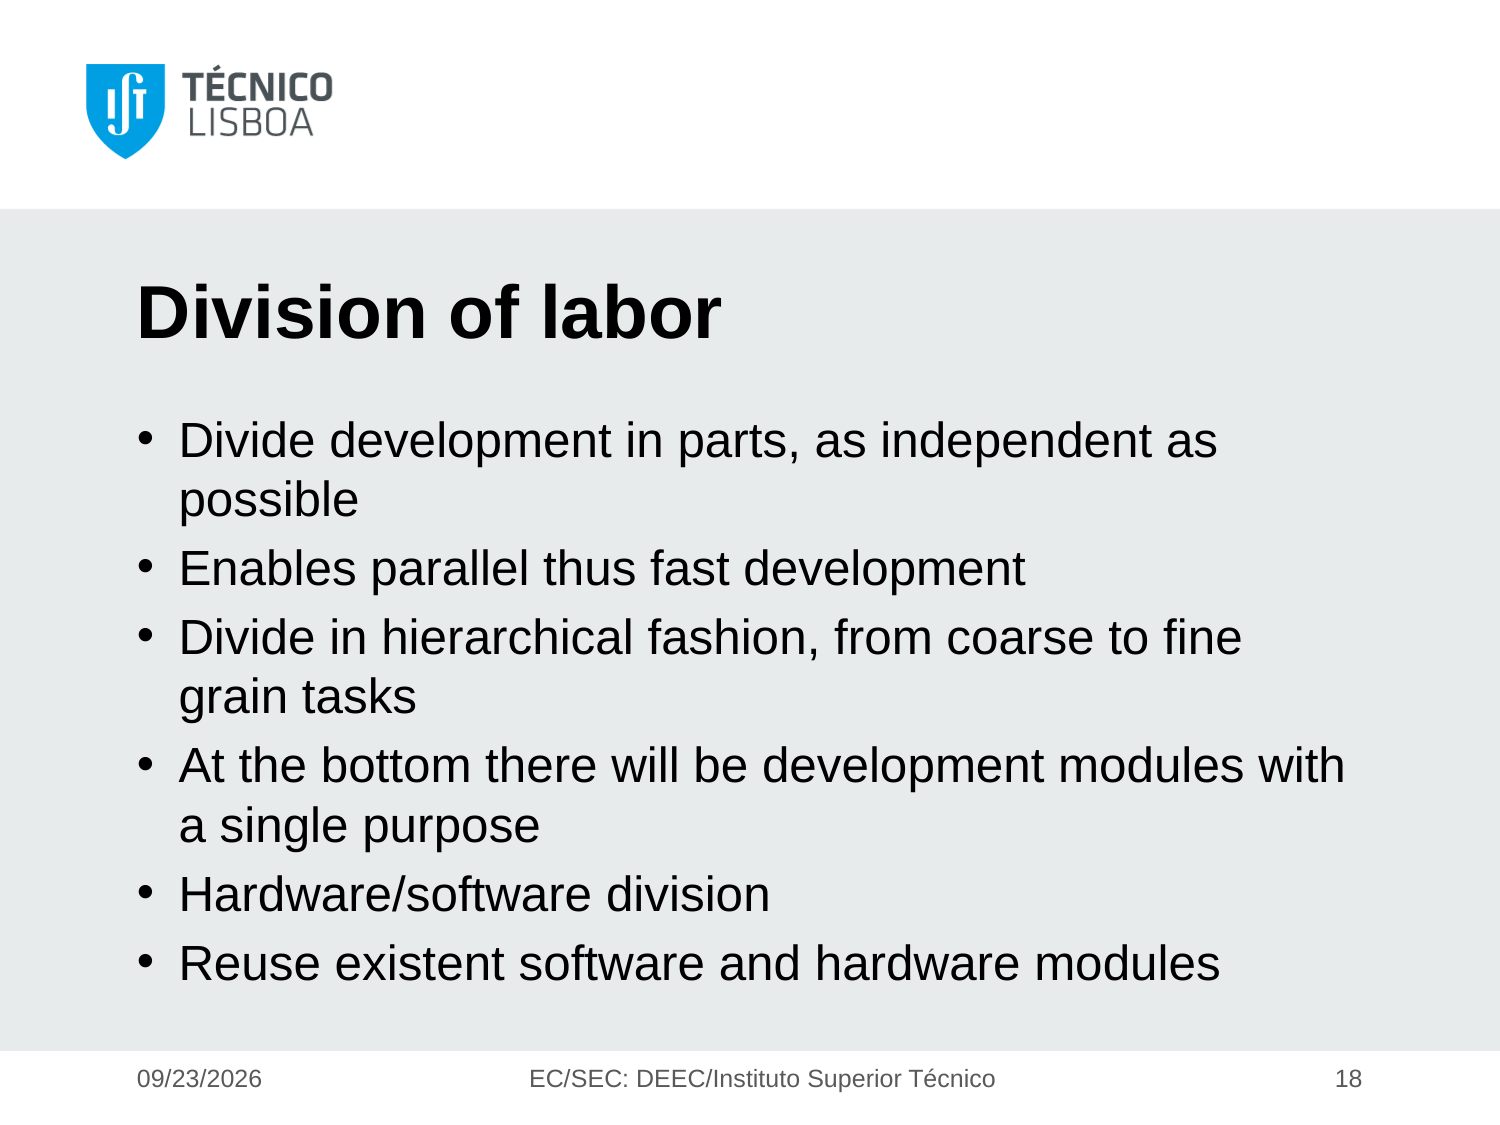

# Division of labor
Divide development in parts, as independent as possible
Enables parallel thus fast development
Divide in hierarchical fashion, from coarse to fine grain tasks
At the bottom there will be development modules with a single purpose
Hardware/software division
Reuse existent software and hardware modules
EC/SEC: DEEC/Instituto Superior Técnico